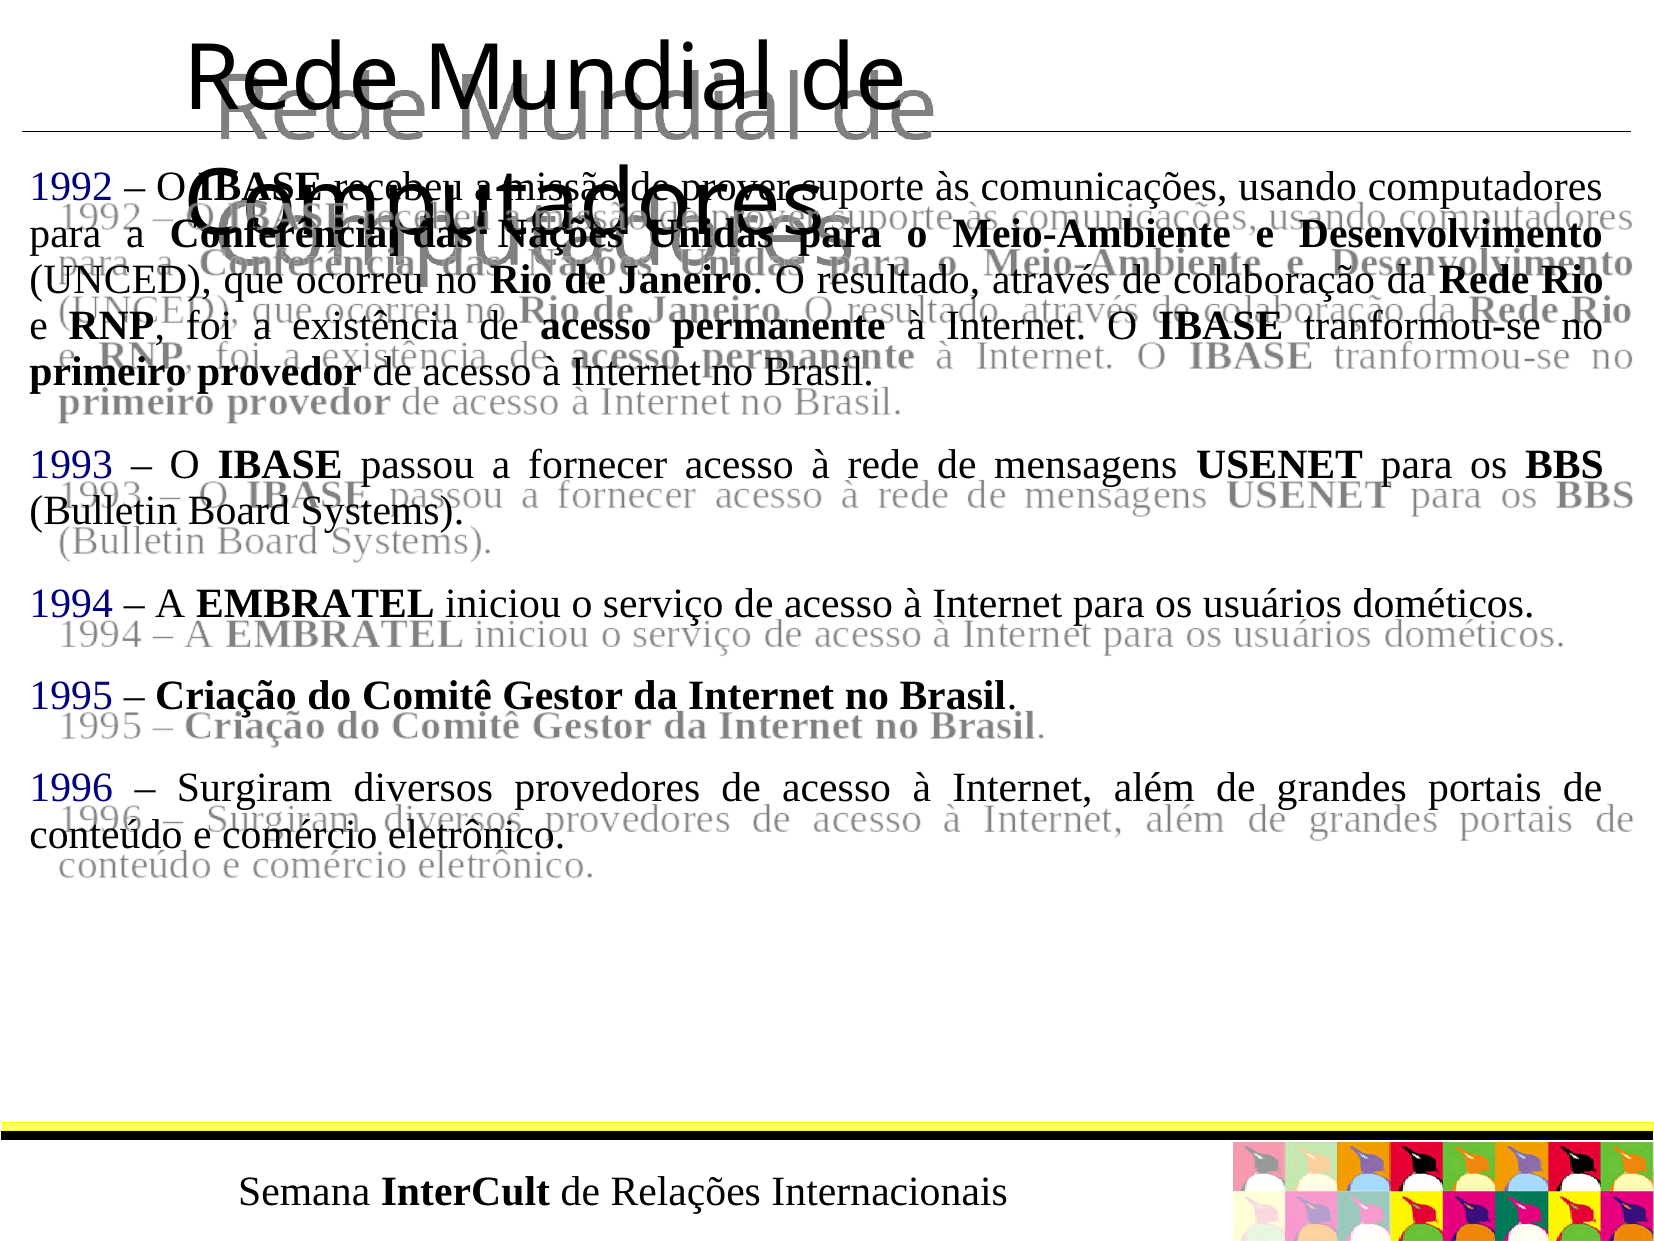

Rede Mundial de Computadores
1992 – O IBASE recebeu a missão de prover suporte às comunicações, usando computadores para a Conferência das Nações Unidas para o Meio-Ambiente e Desenvolvimento (UNCED), que ocorreu no Rio de Janeiro. O resultado, através de colaboração da Rede Rio e RNP, foi a existência de acesso permanente à Internet. O IBASE tranformou-se no primeiro provedor de acesso à Internet no Brasil.
1993 – O IBASE passou a fornecer acesso à rede de mensagens USENET para os BBS (Bulletin Board Systems).
1994 – A EMBRATEL iniciou o serviço de acesso à Internet para os usuários dométicos.
1995 – Criação do Comitê Gestor da Internet no Brasil.
1996 – Surgiram diversos provedores de acesso à Internet, além de grandes portais de conteúdo e comércio eletrônico.
Semana InterCult de Relações Internacionais